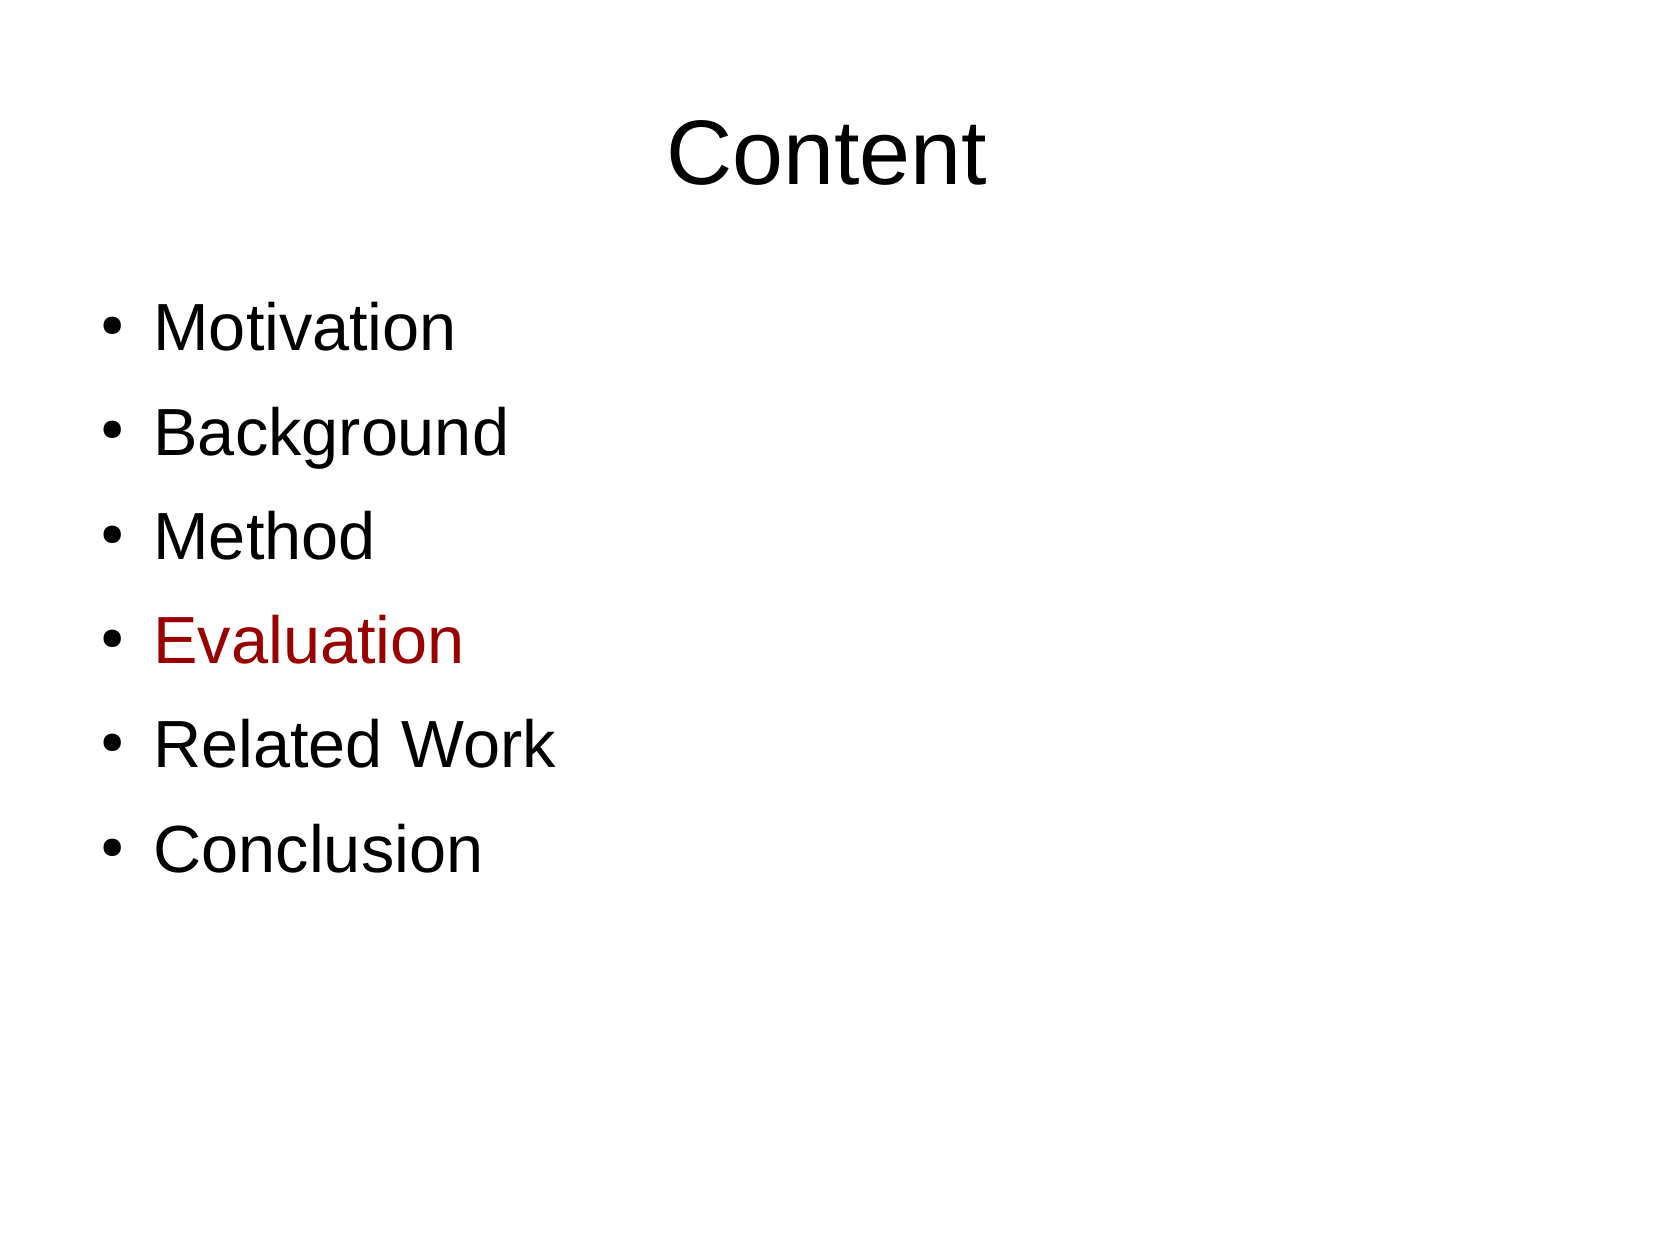

# Content
Motivation
Background
Method
Evaluation
Related Work
Conclusion